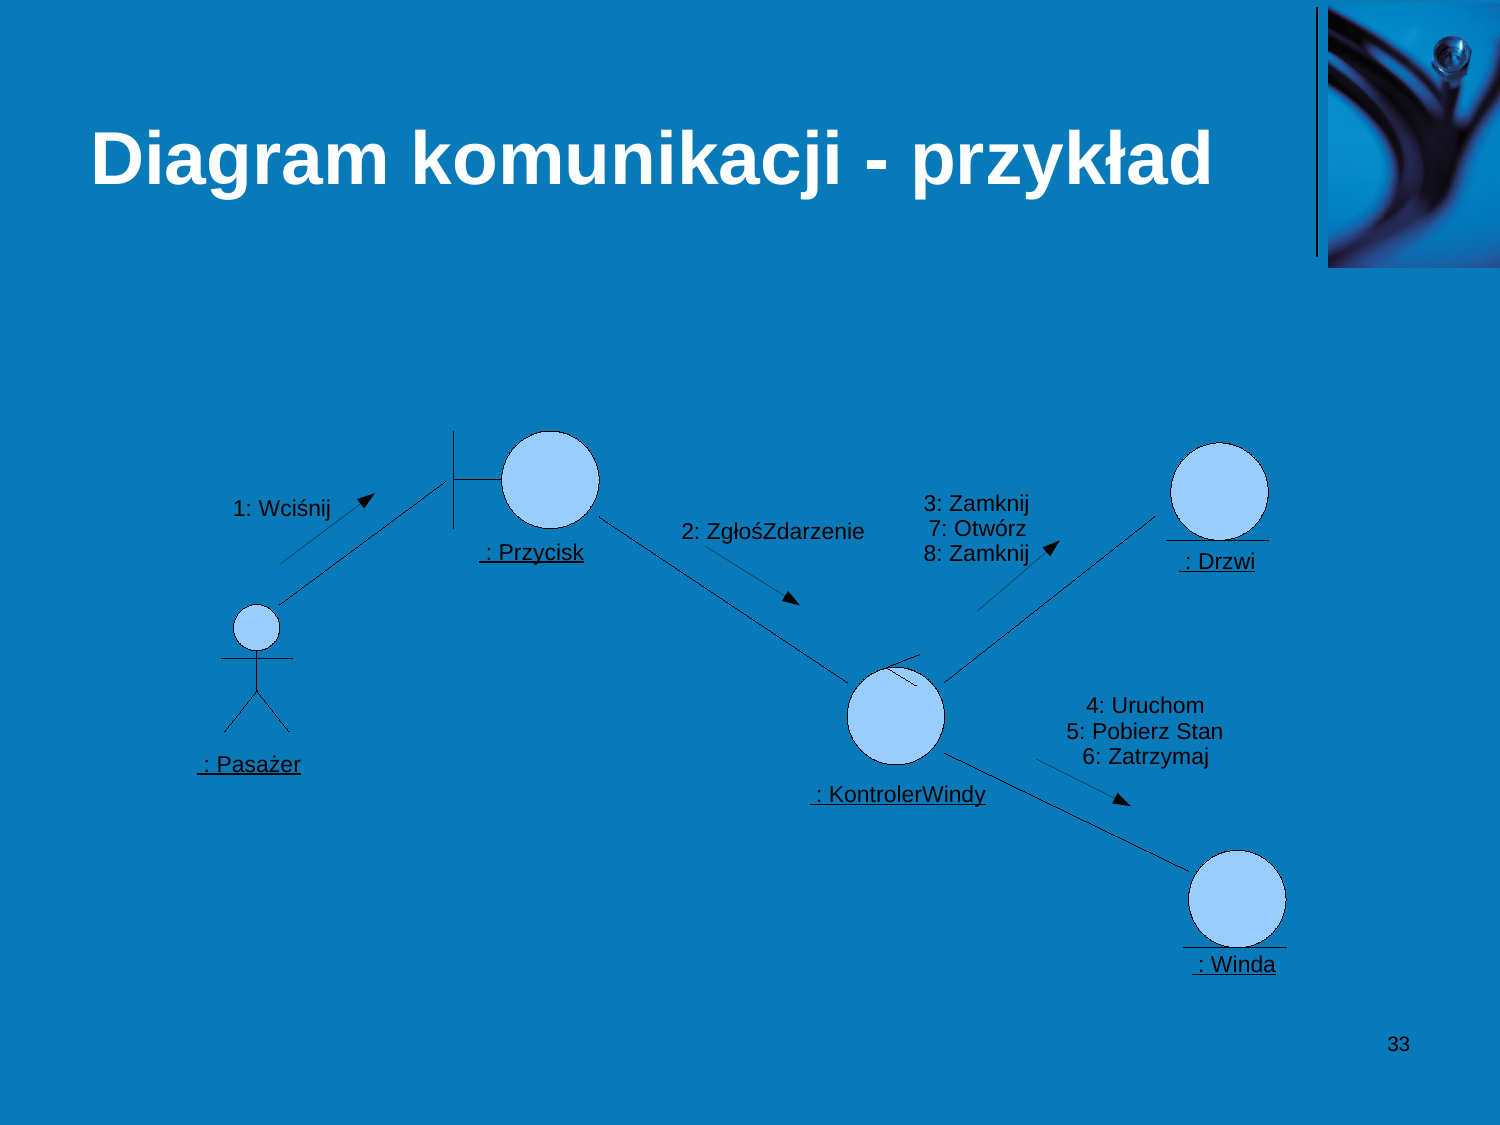

# Diagram komunikacji - przykład
3: Zamknij
1: Wciśnij
7: Otwórz
2: ZgłośZdarzenie
 : Przycisk
8: Zamknij
 : Drzwi
4: Uruchom
5: Pobierz Stan
6: Zatrzymaj
 : Pasażer
 : KontrolerWindy
 : Winda
33